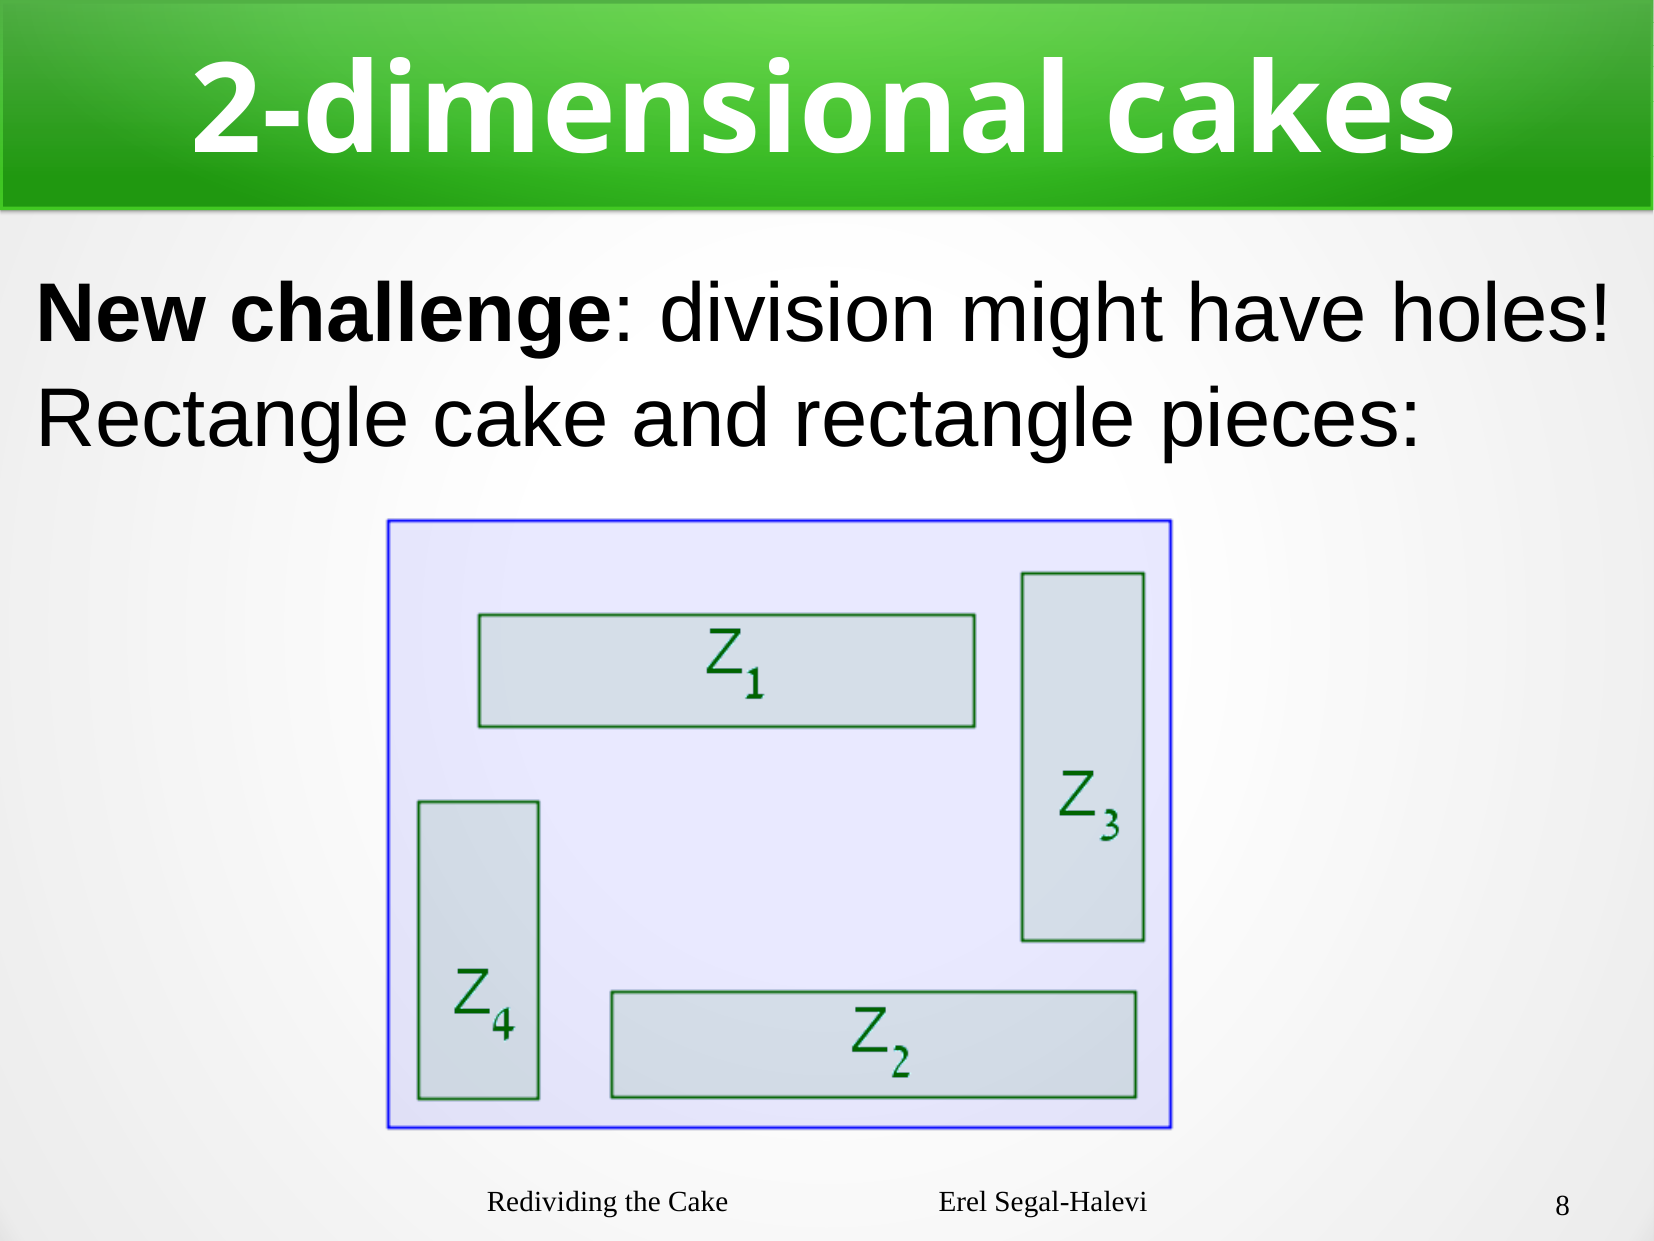

# 2-dimensional cakes
New challenge: division might have holes!
Rectangle cake and rectangle pieces:
Redividing the Cake Erel Segal-Halevi
8